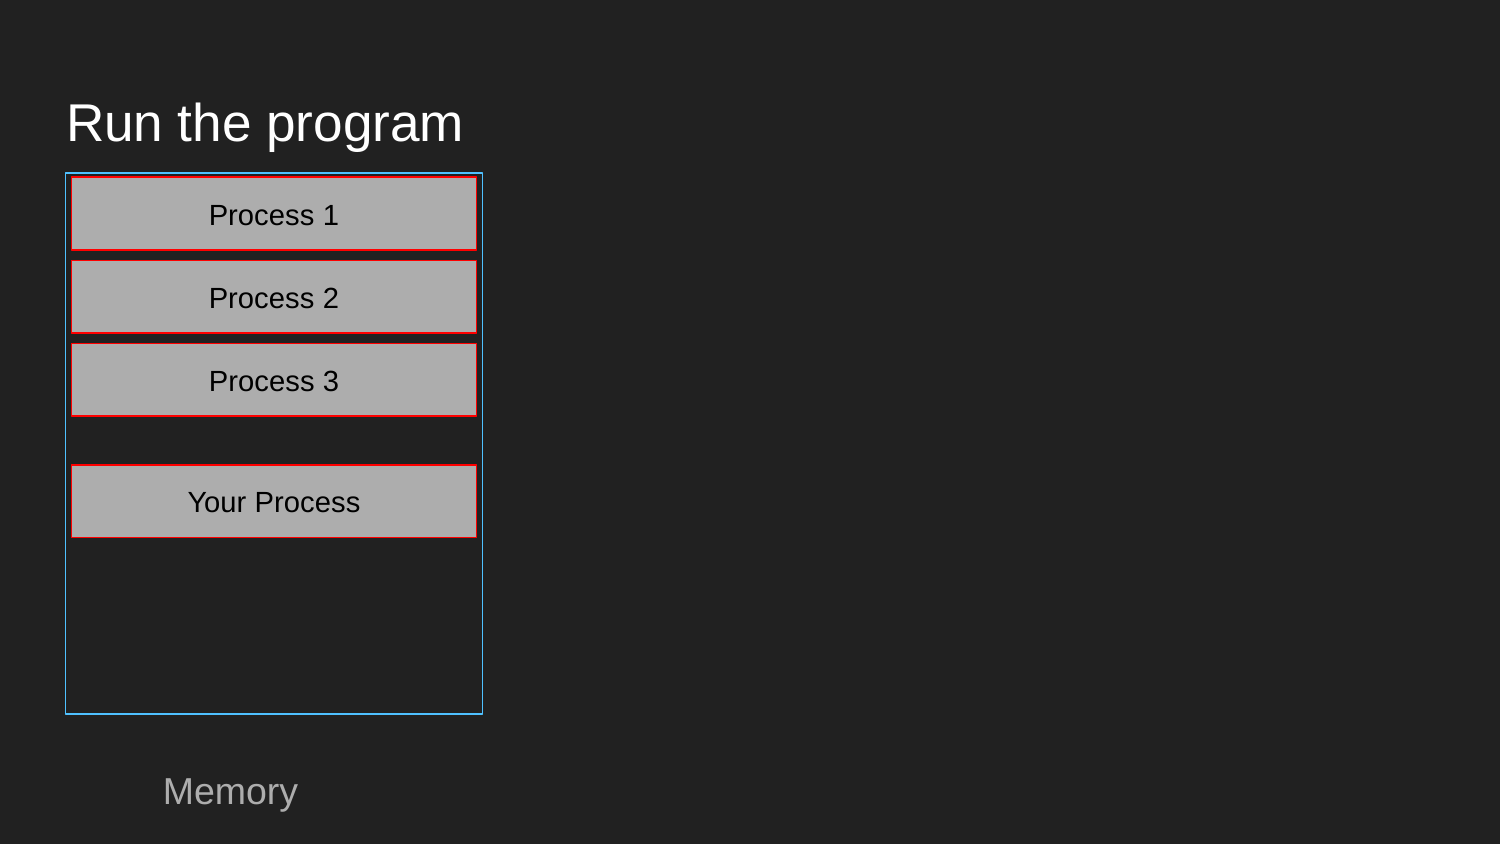

# Run the program
Process 1
Process 2
Process 3
Your Process
Memory